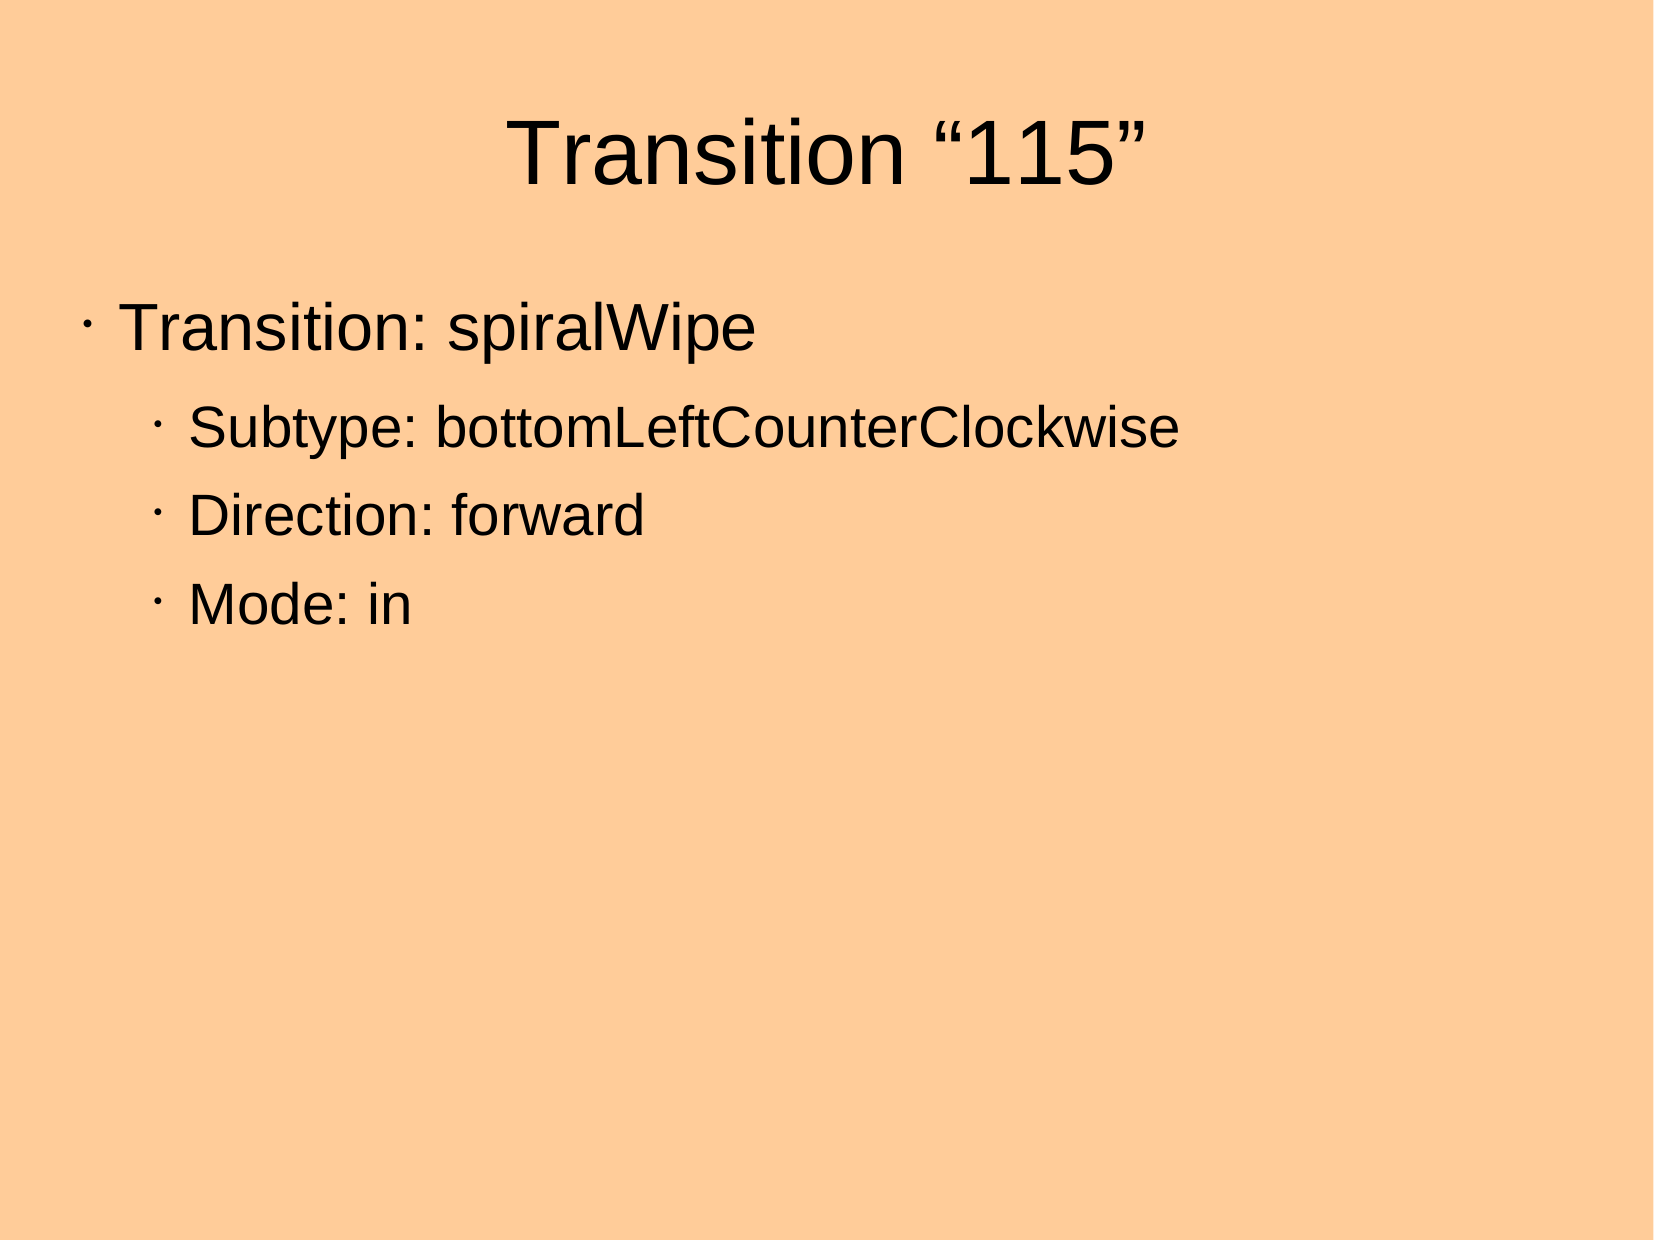

# Transition “115”
Transition: spiralWipe
Subtype: bottomLeftCounterClockwise
Direction: forward
Mode: in